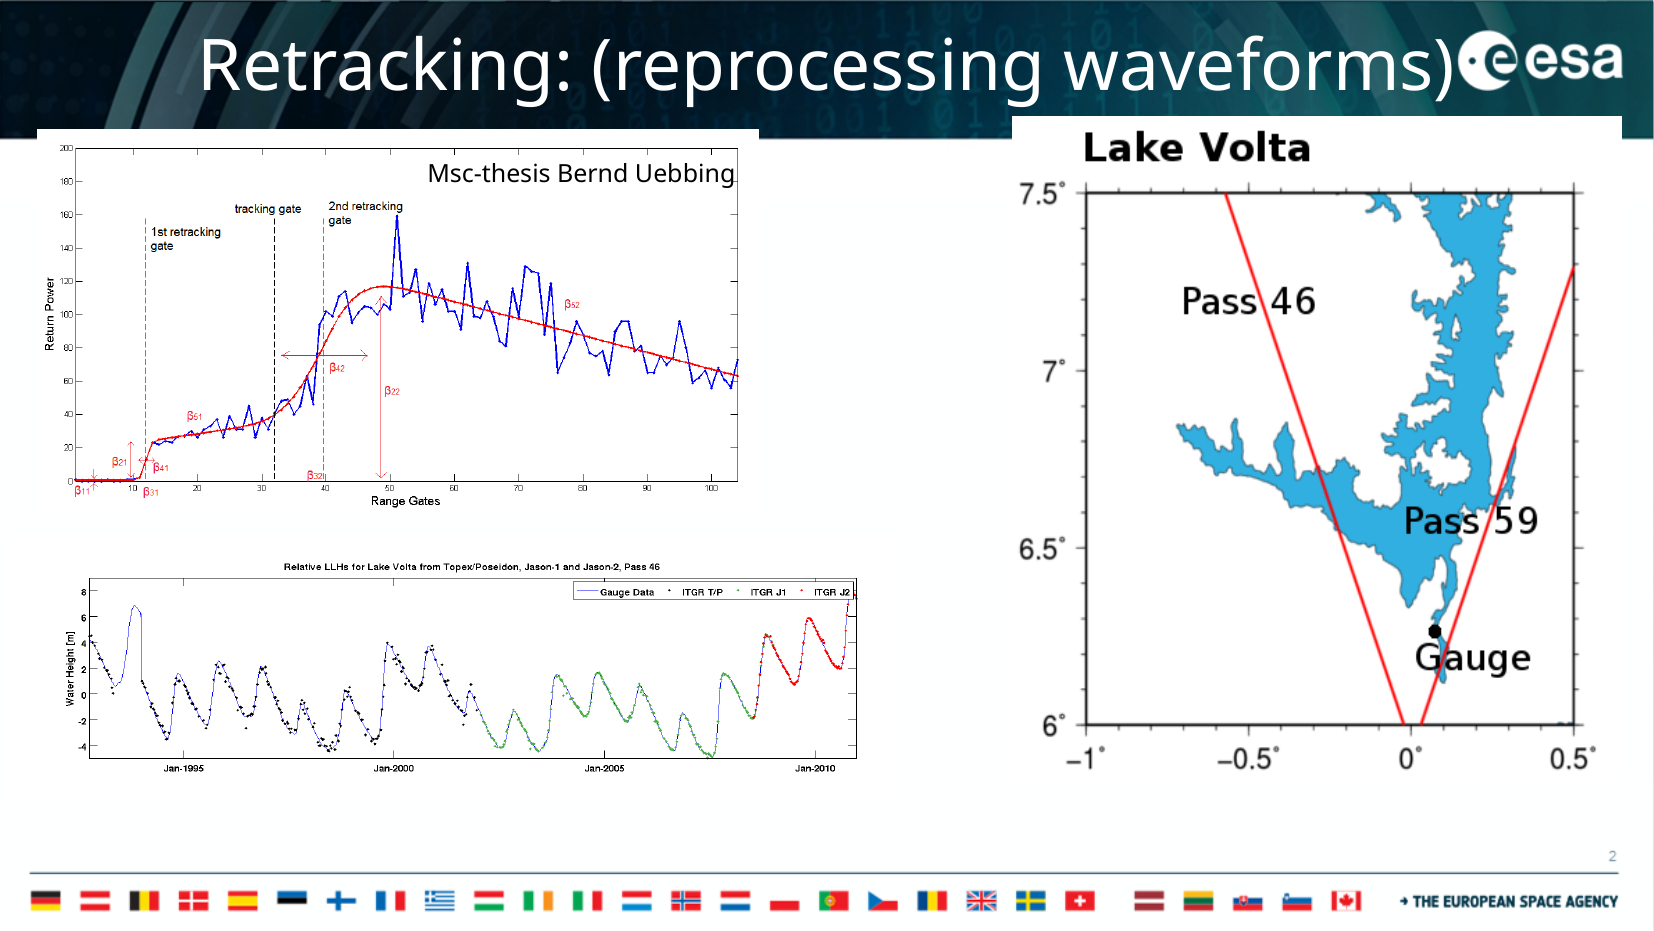

# Retracking: (reprocessing waveforms)
Msc-thesis Bernd Uebbing